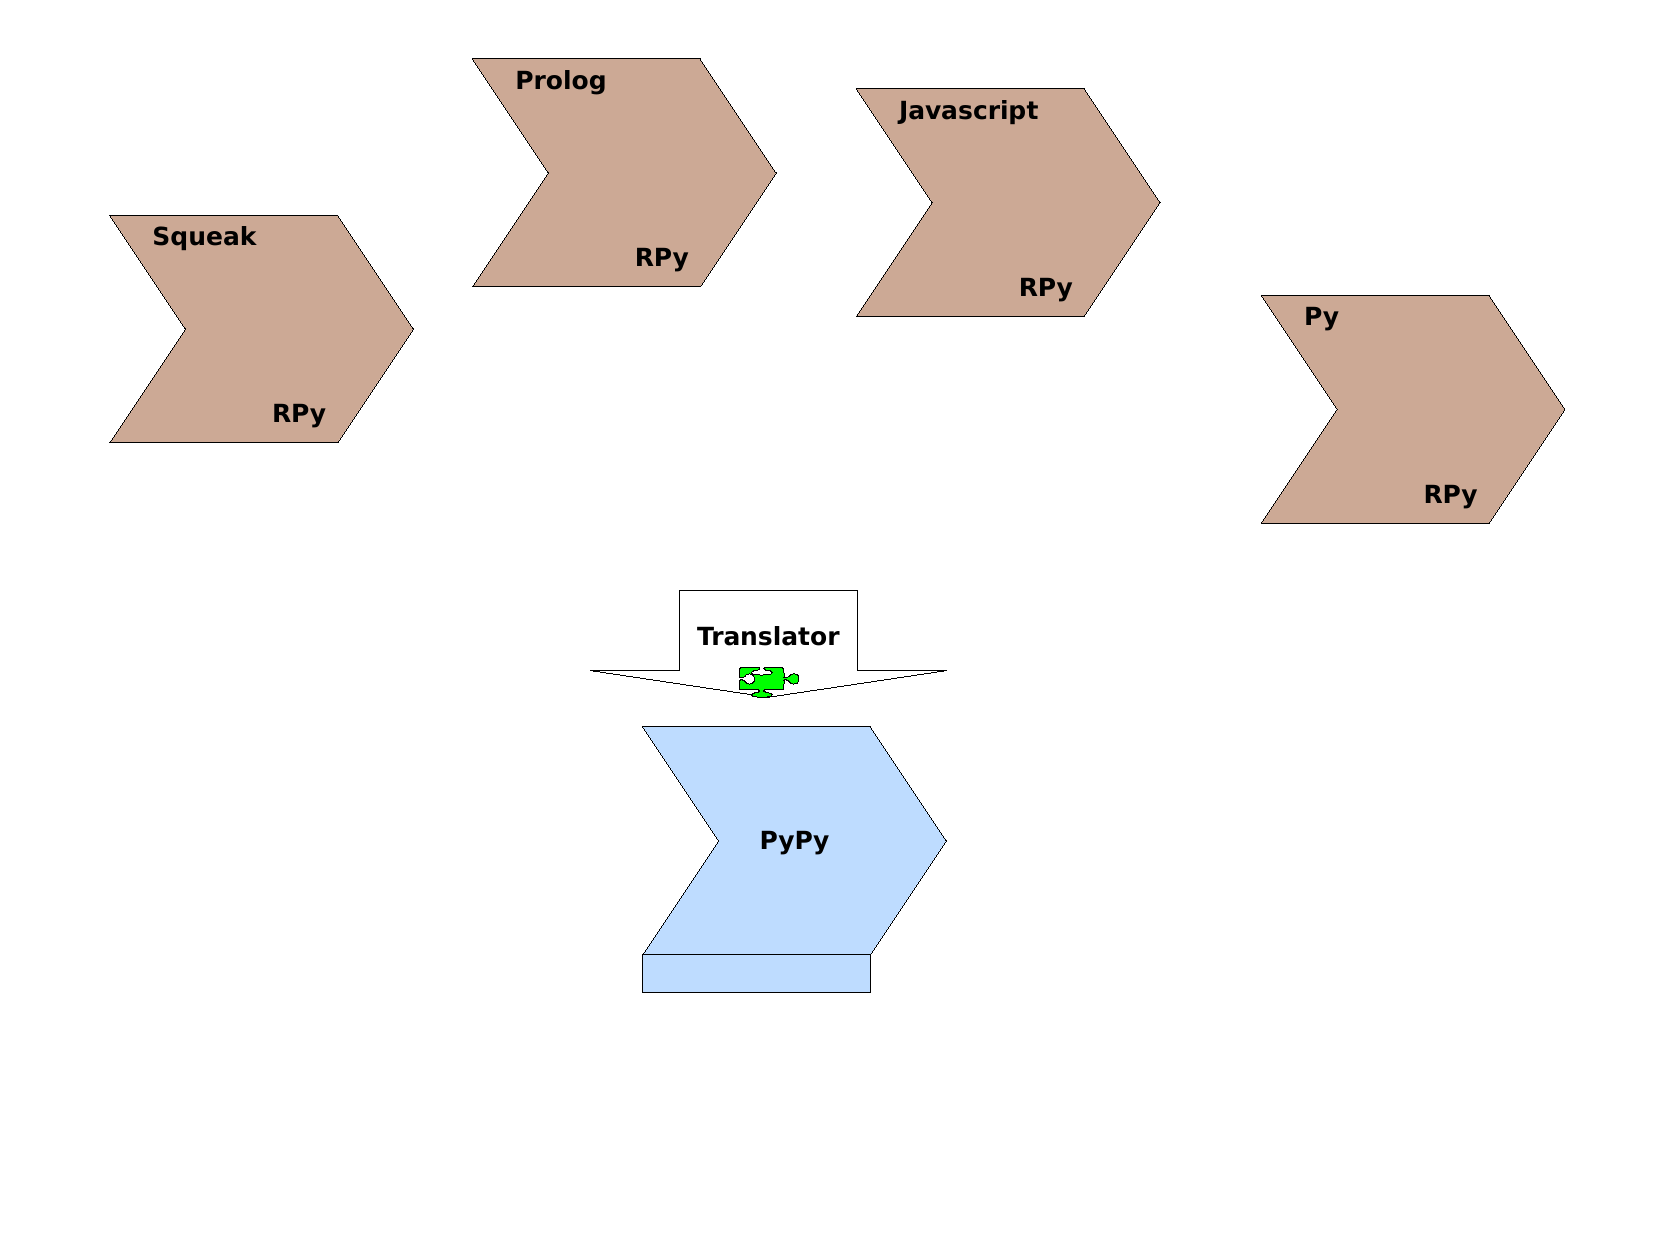

Prolog
Javascript
Squeak
RPy
RPy
Py
RPy
RPy
Translator
PyPy
POSIX
POSIX